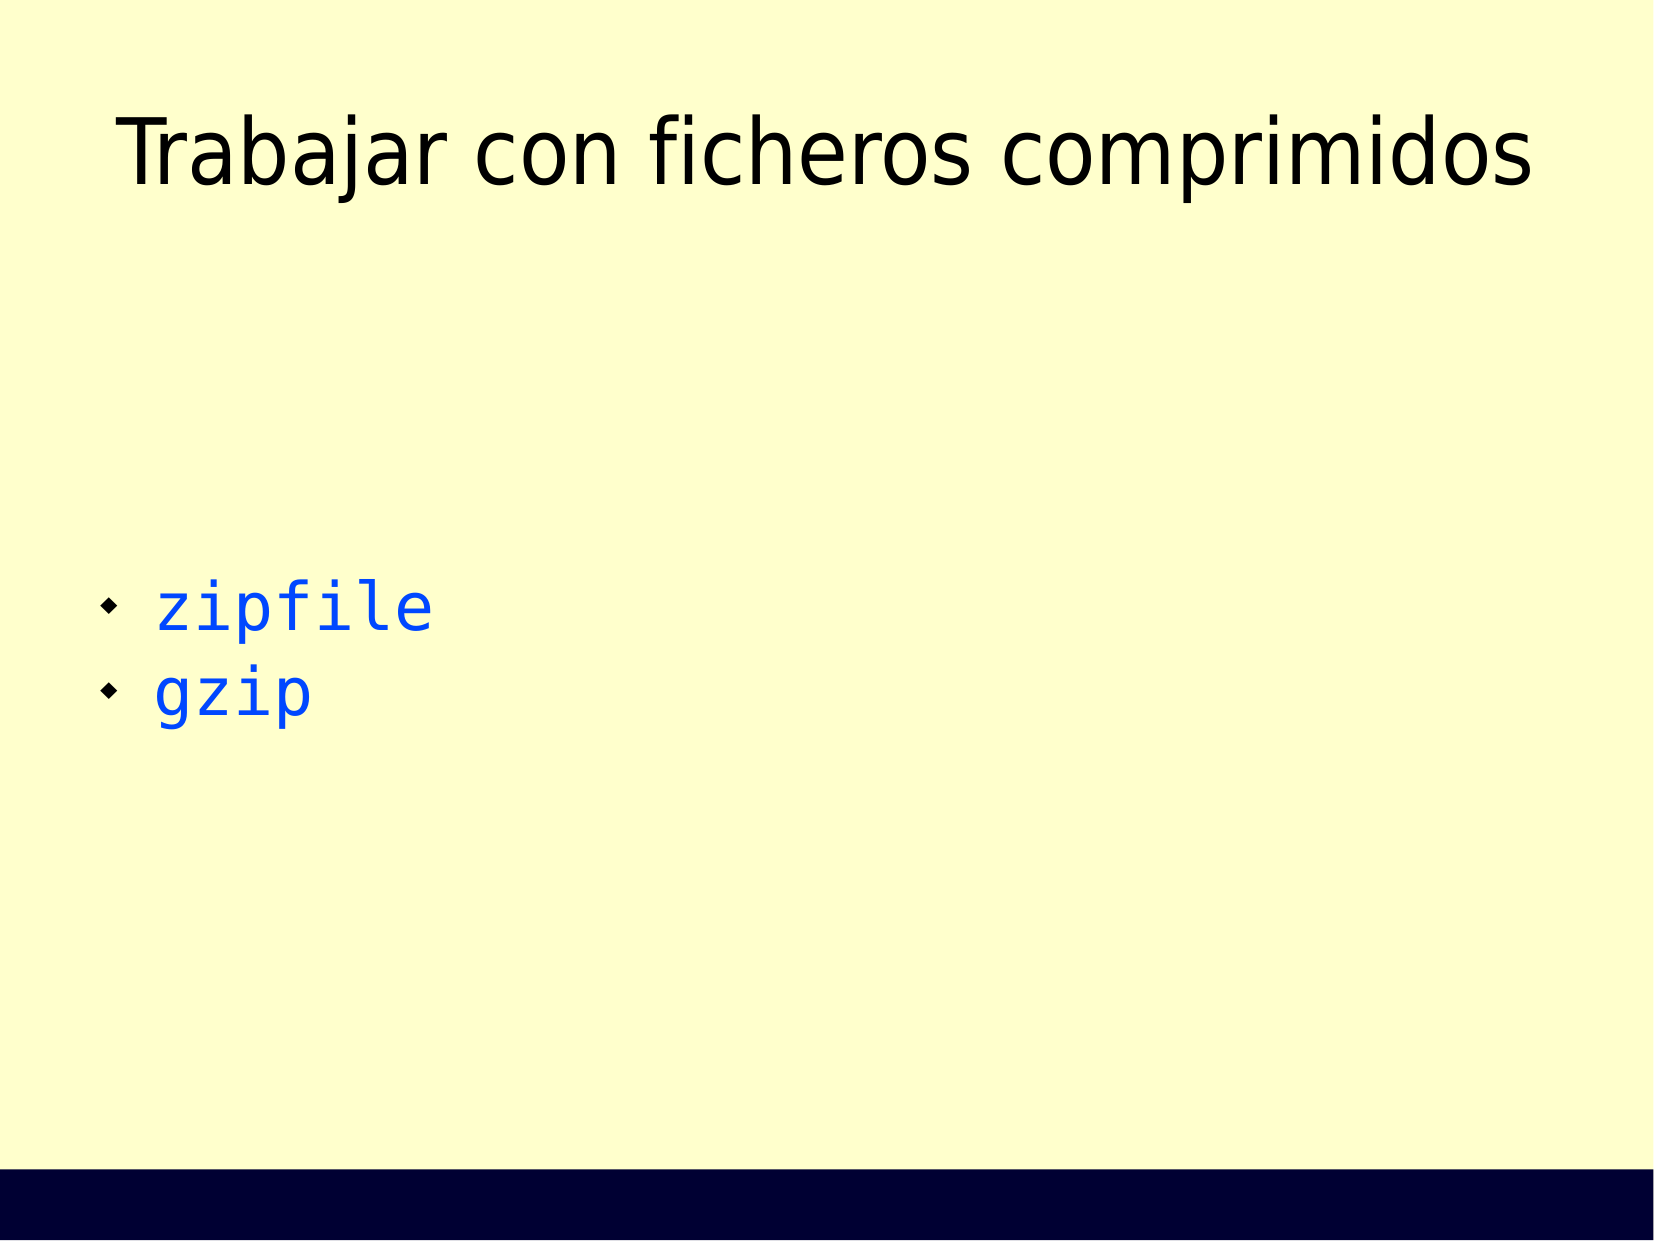

# Trabajar con ficheros comprimidos
zipfile
gzip